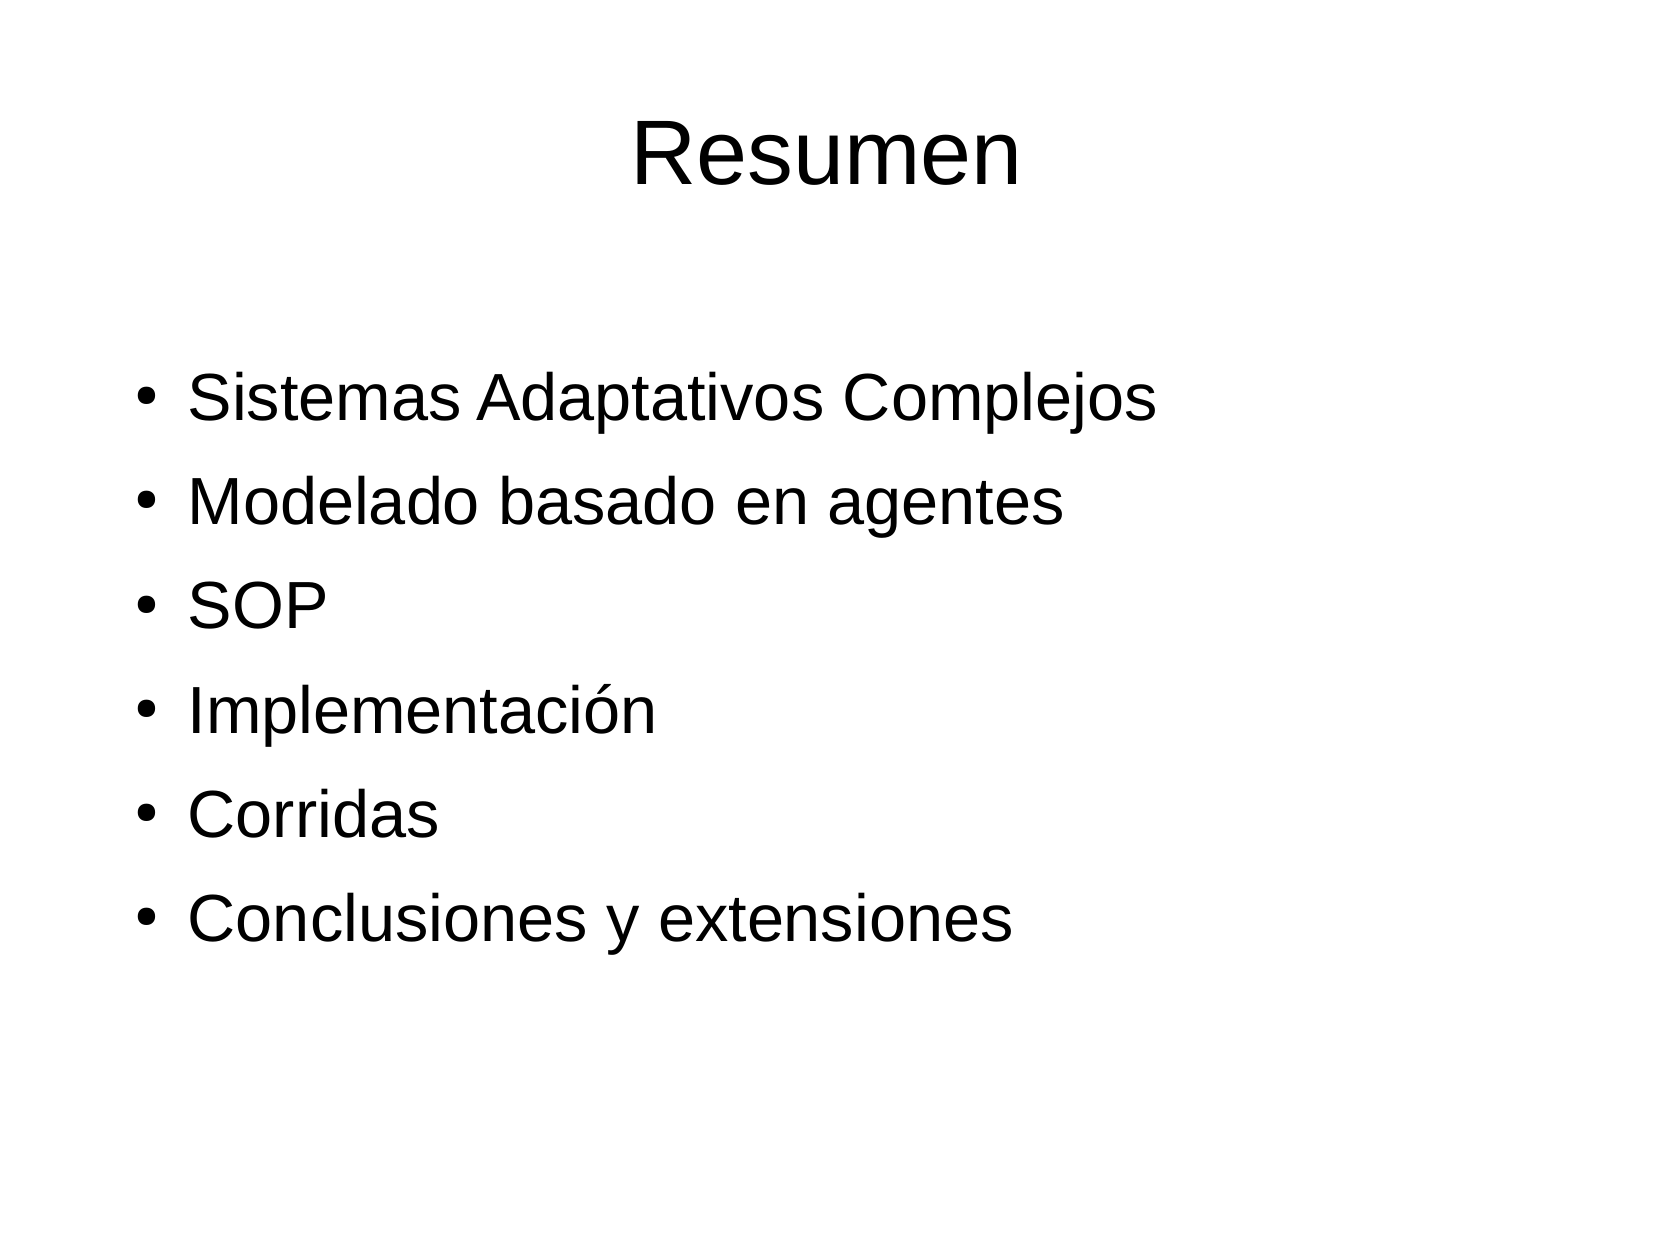

# Resumen
Sistemas Adaptativos Complejos
Modelado basado en agentes
SOP
Implementación
Corridas
Conclusiones y extensiones